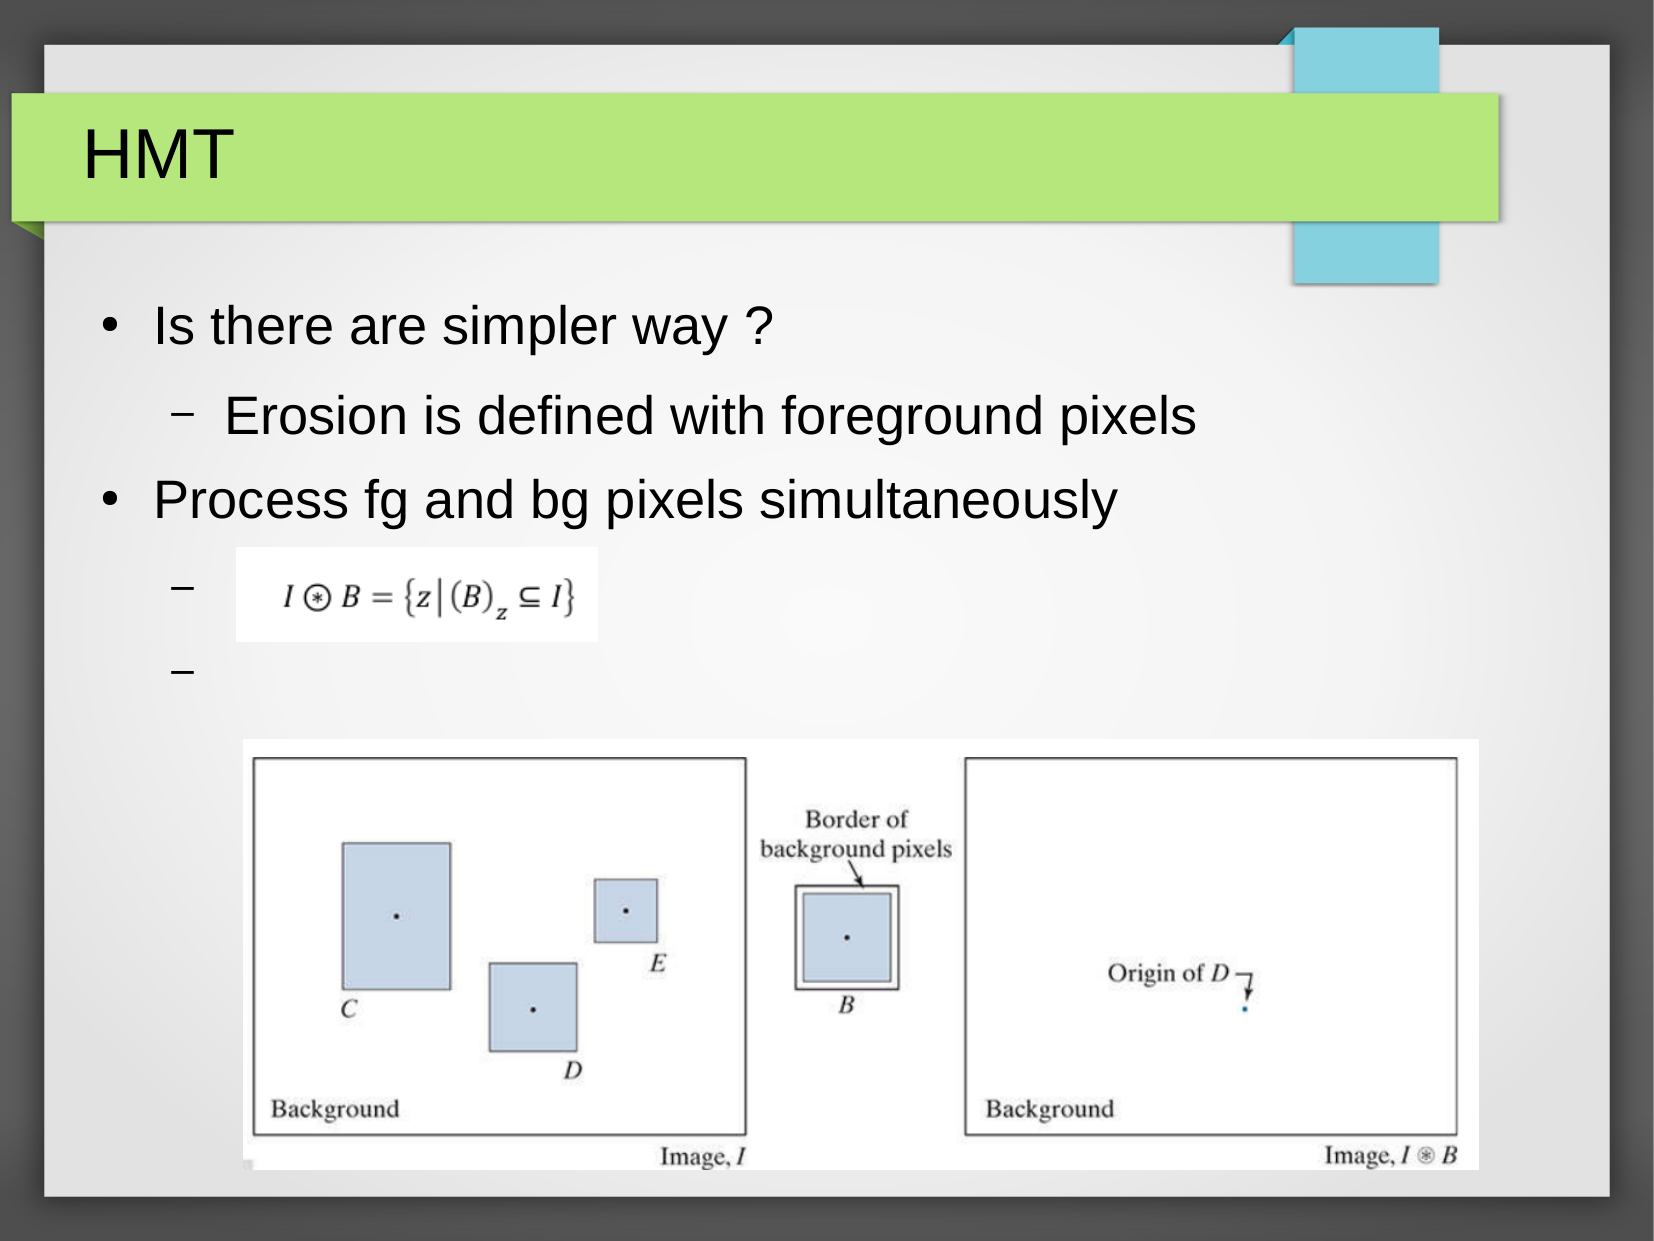

# HMT
Is there are simpler way ?
Erosion is defined with foreground pixels
Process fg and bg pixels simultaneously